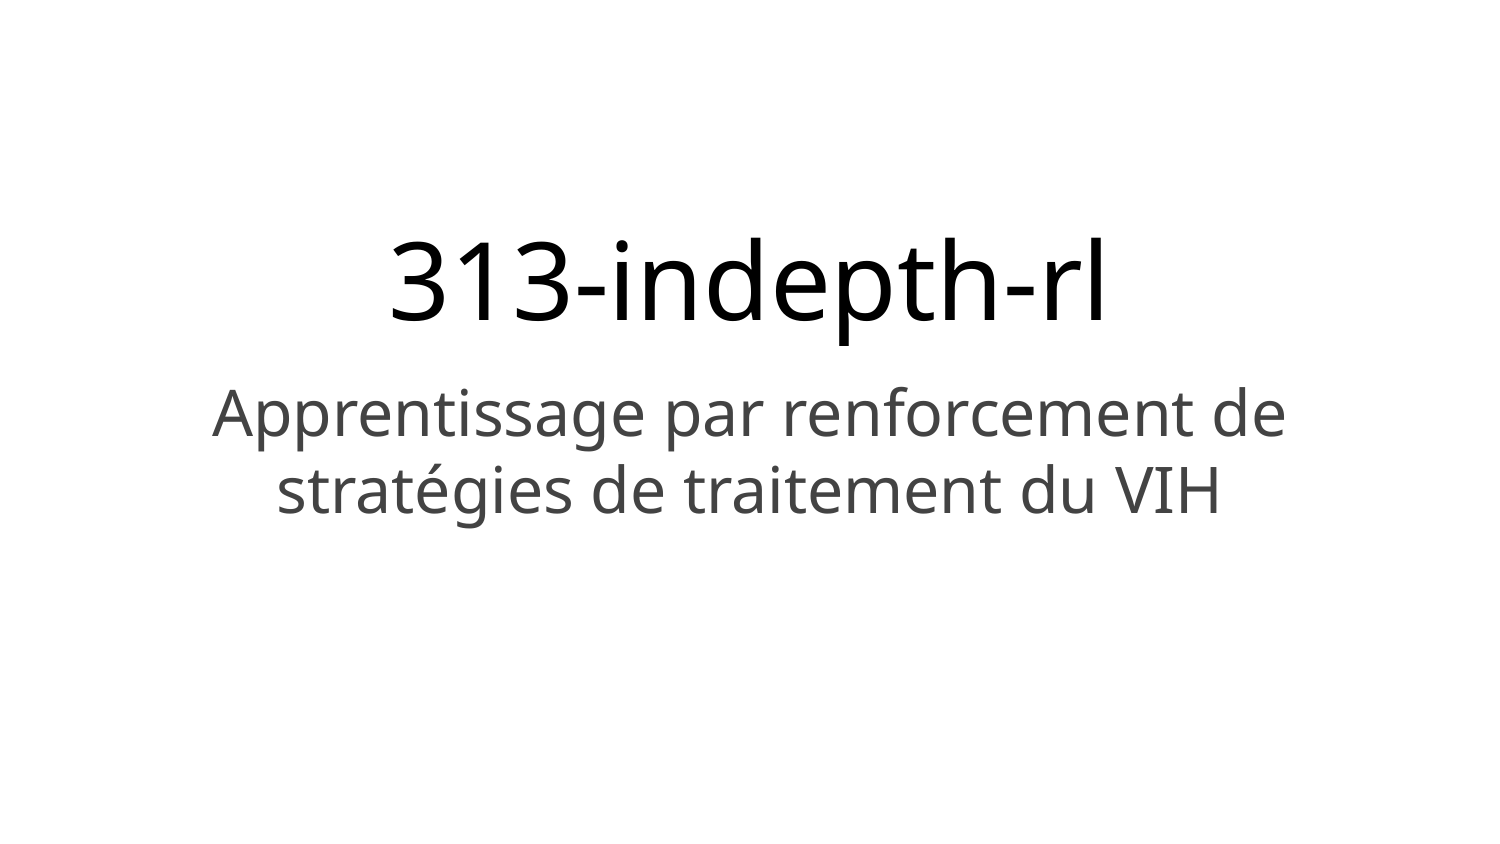

# 313-indepth-rl
Apprentissage par renforcement de stratégies de traitement du VIH